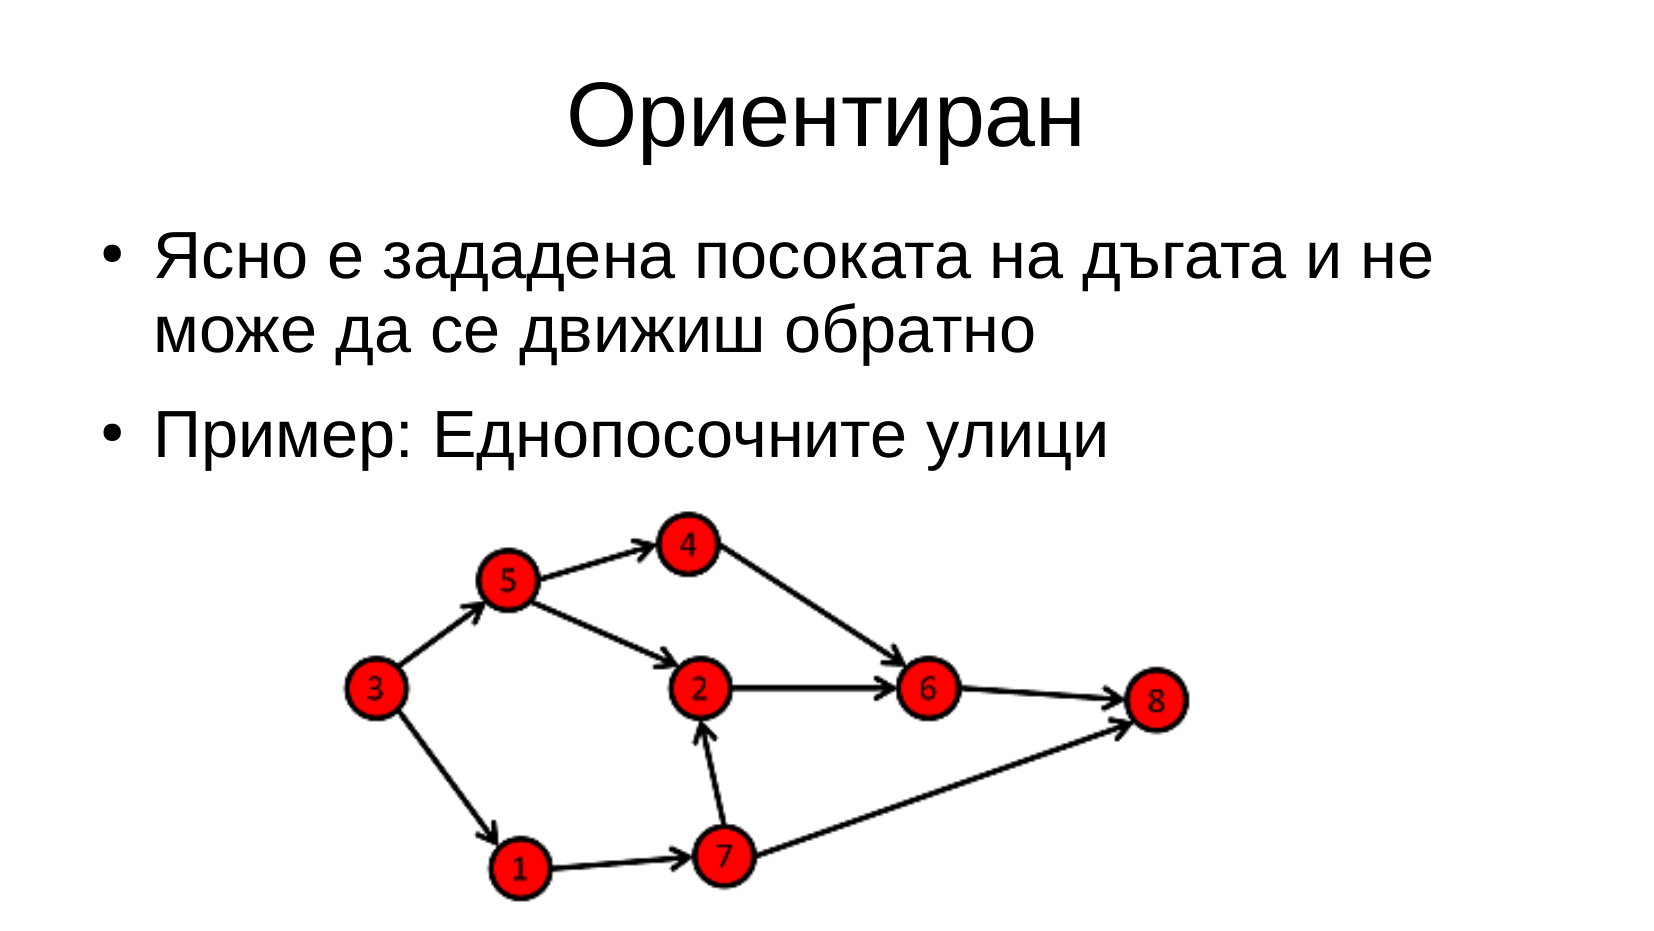

# Ориентиран
Ясно е зададена посоката на дъгата и не може да се движиш обратно
Пример: Еднопосочните улици